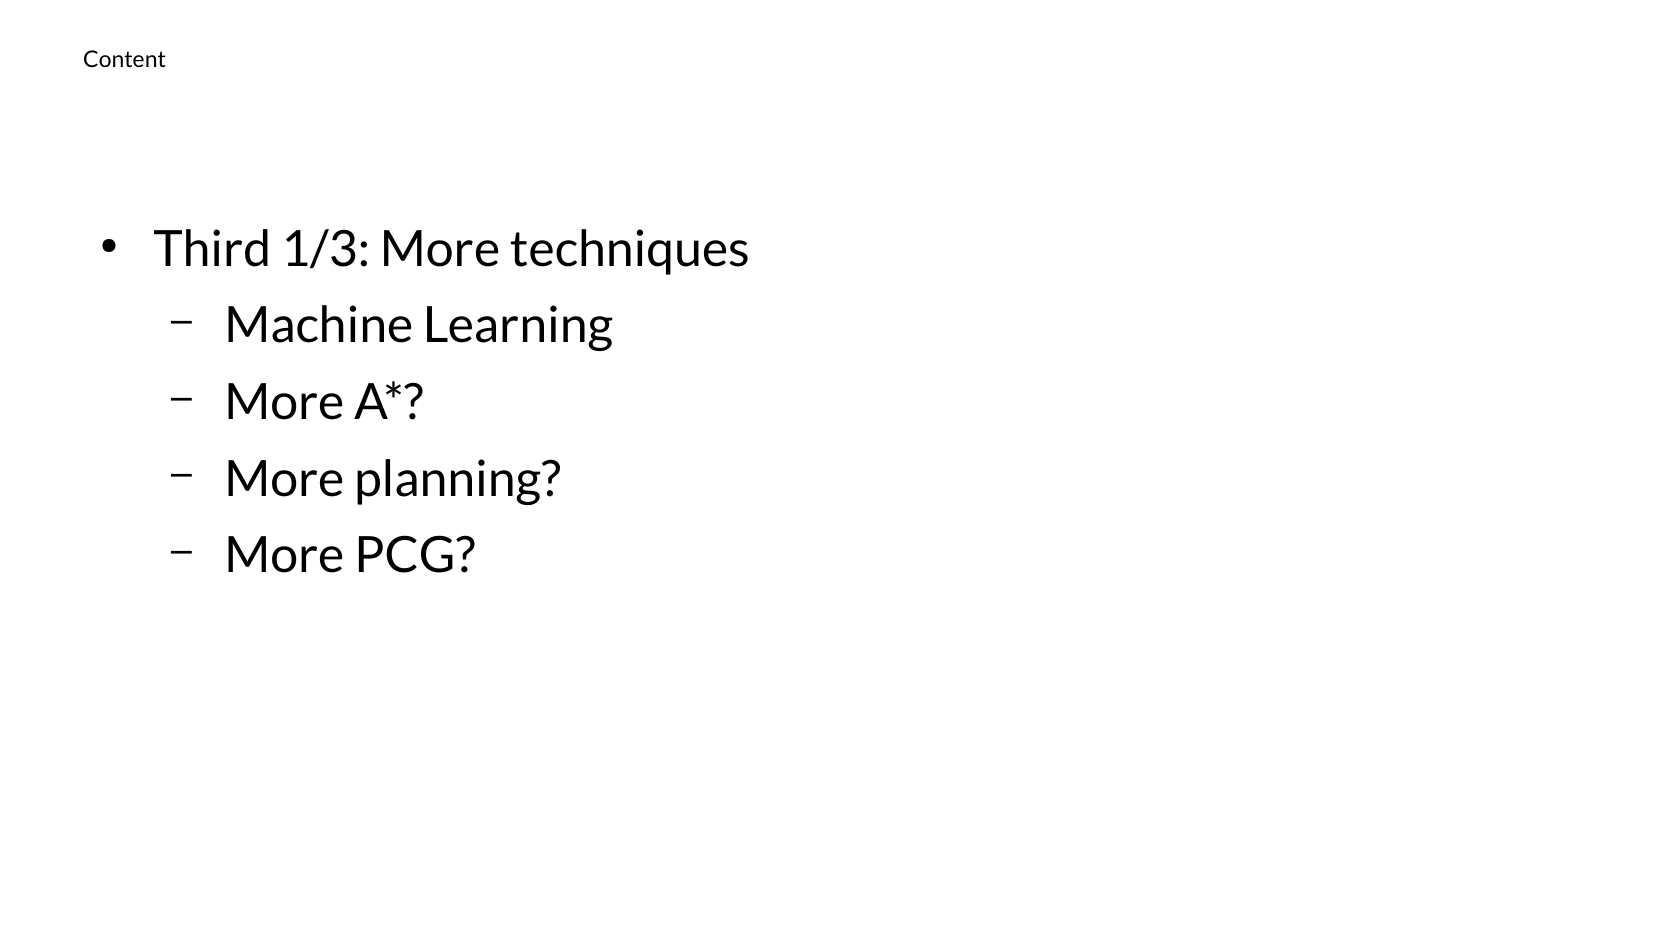

# Content
Third 1/3: More techniques
Machine Learning
More A*?
More planning?
More PCG?